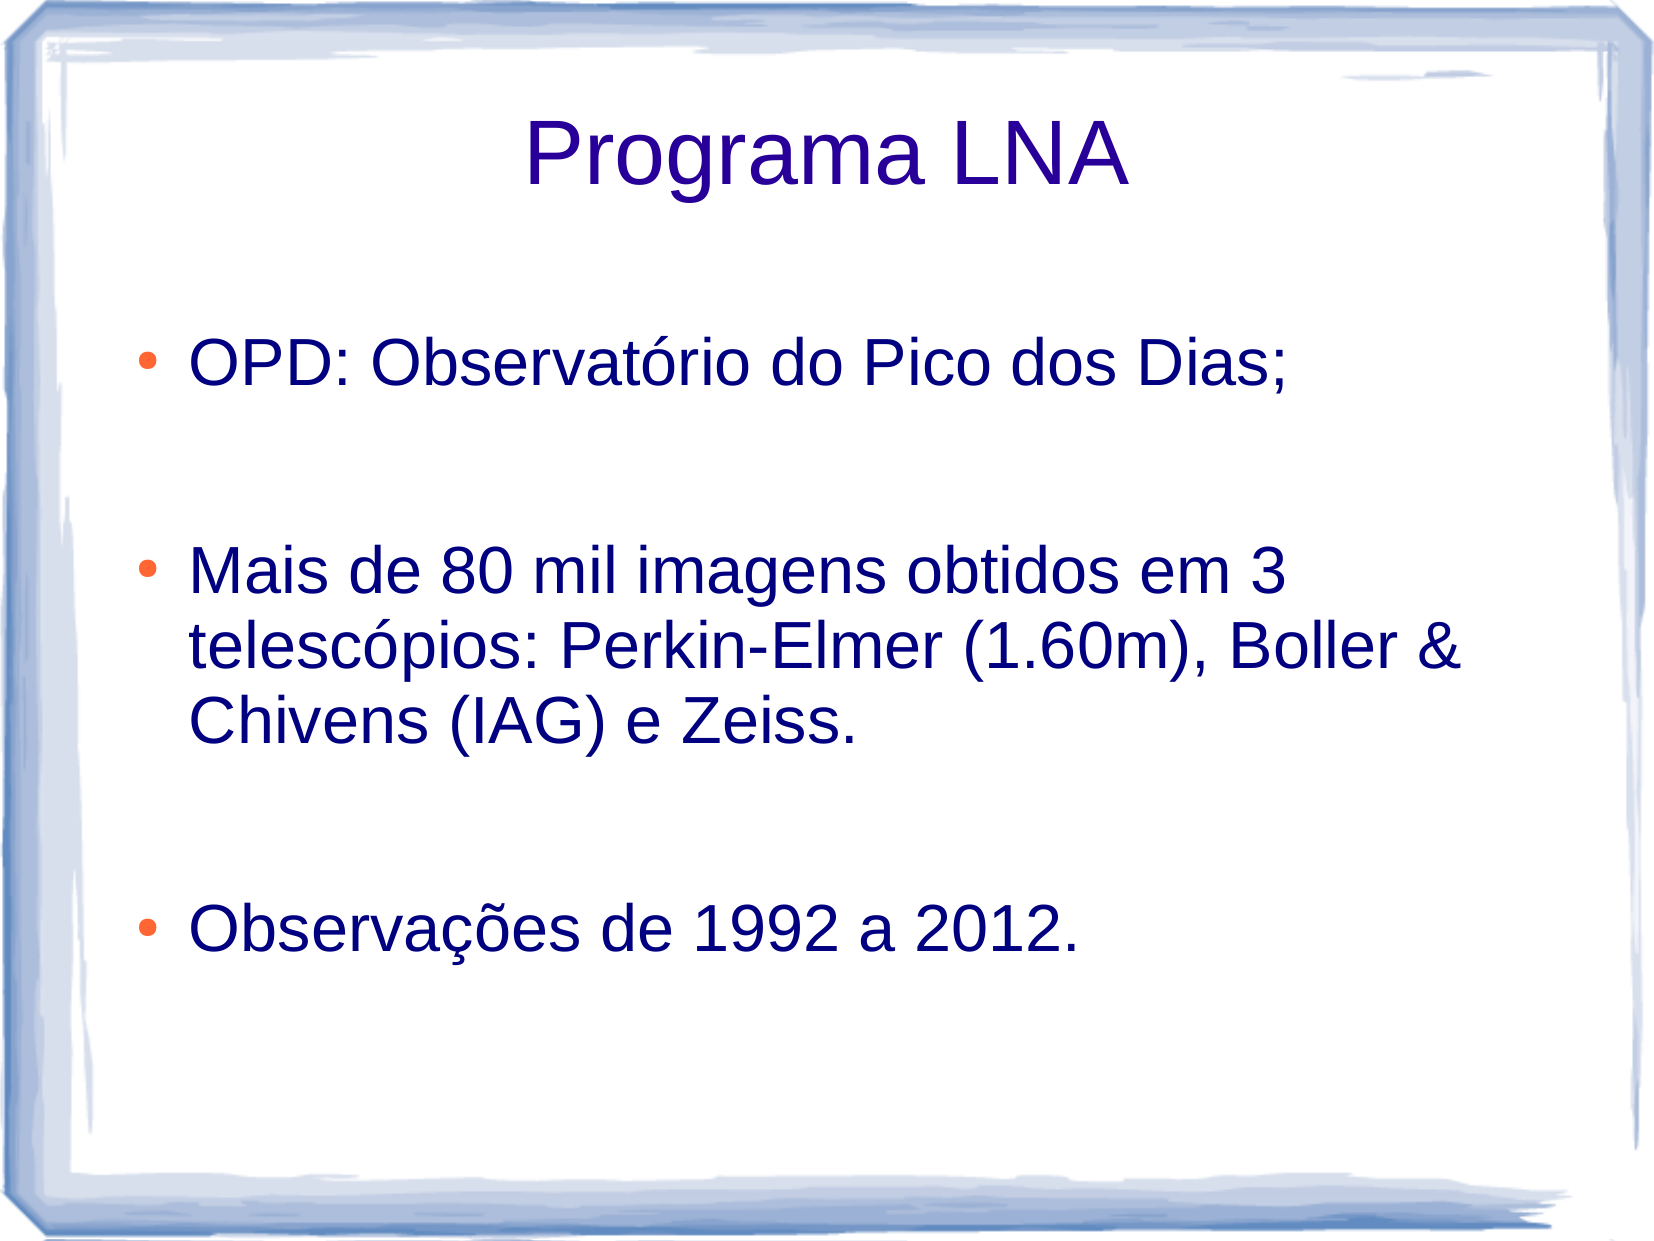

# Programa LNA
OPD: Observatório do Pico dos Dias;
Mais de 80 mil imagens obtidos em 3 telescópios: Perkin-Elmer (1.60m), Boller & Chivens (IAG) e Zeiss.
Observações de 1992 a 2012.